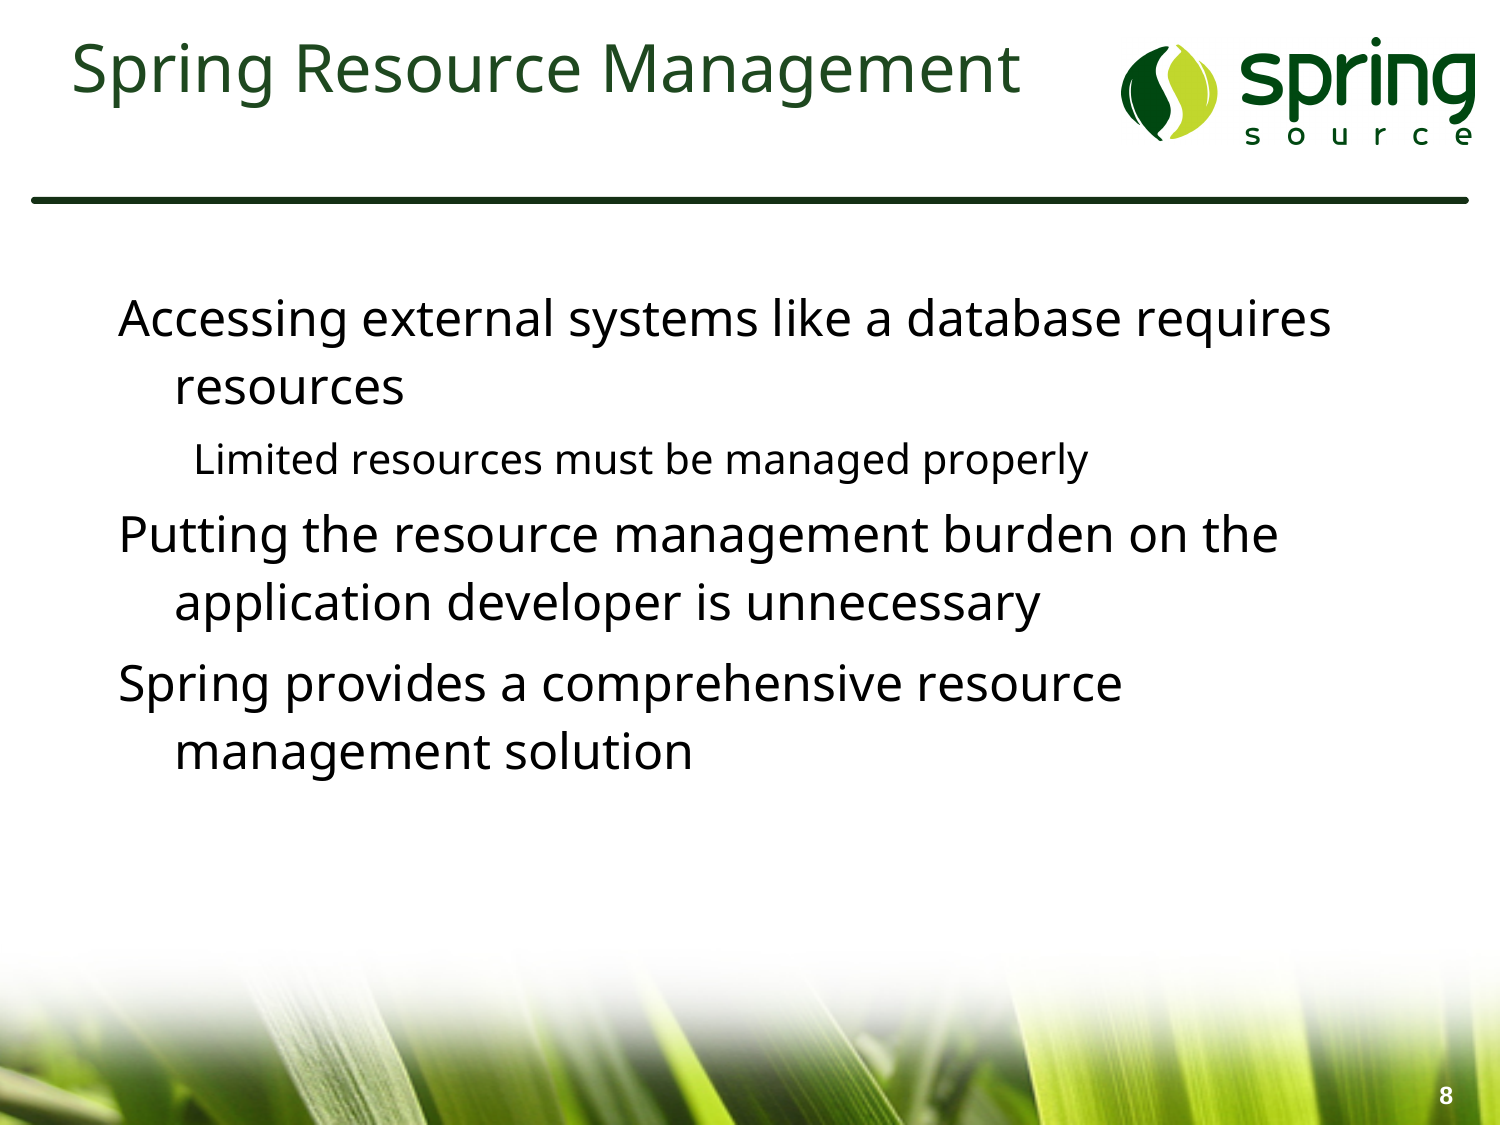

# Spring Resource Management
Accessing external systems like a database requires resources
Limited resources must be managed properly
Putting the resource management burden on the application developer is unnecessary
Spring provides a comprehensive resource management solution